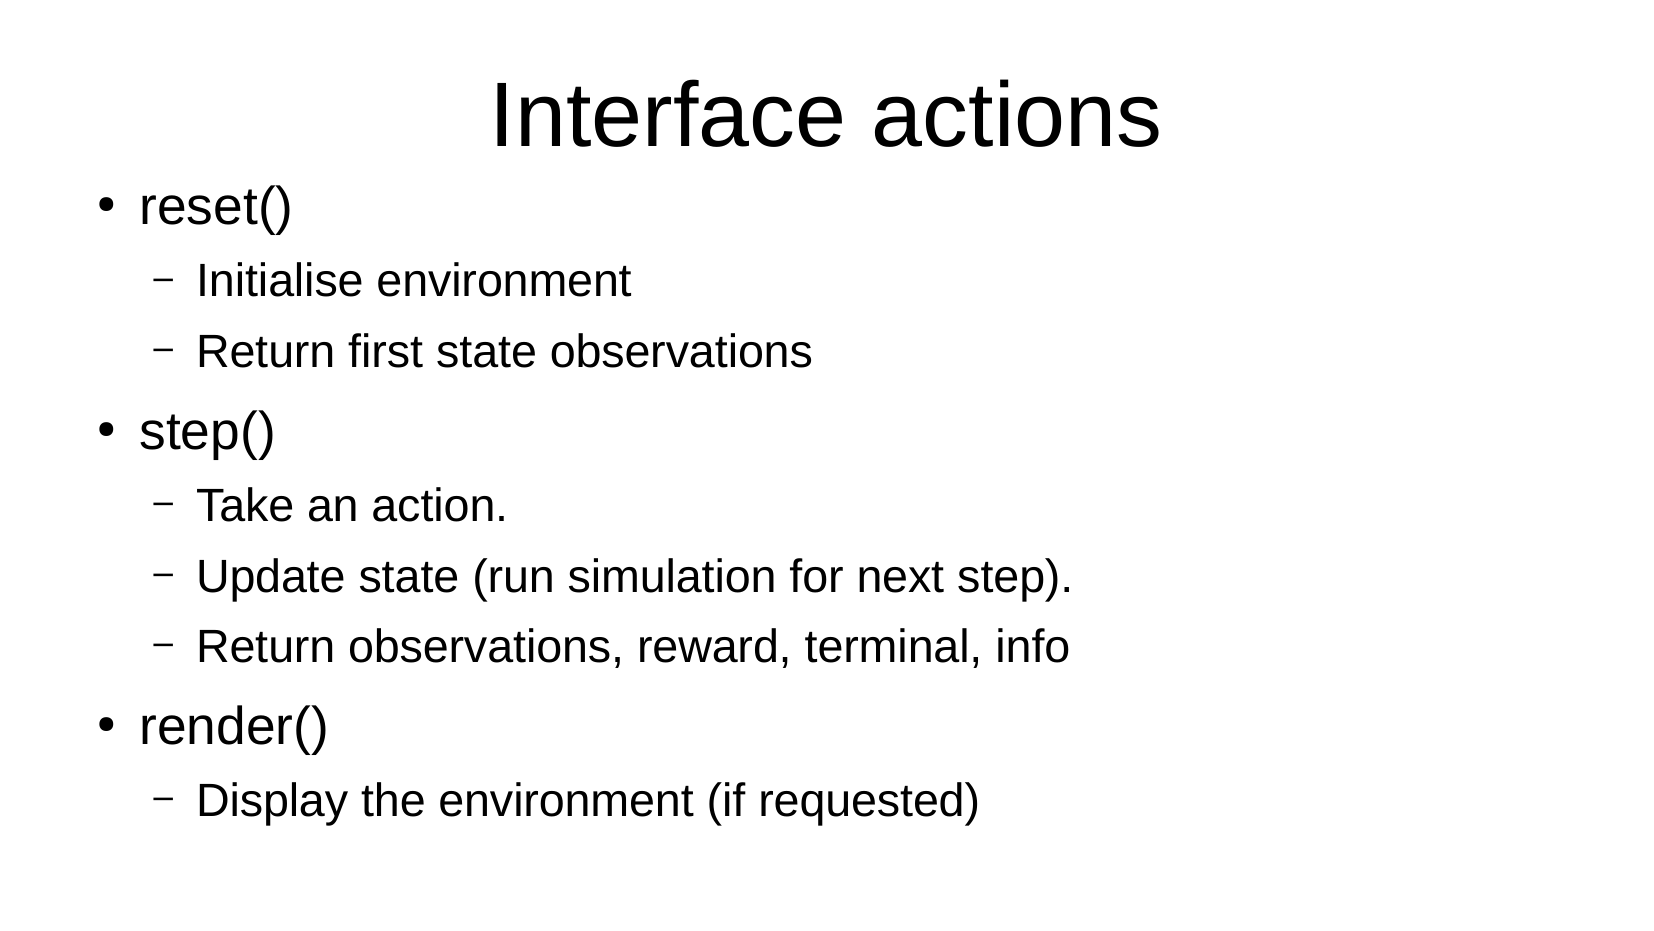

# Interface actions
reset()
Initialise environment
Return first state observations
step()
Take an action.
Update state (run simulation for next step).
Return observations, reward, terminal, info
render()
Display the environment (if requested)